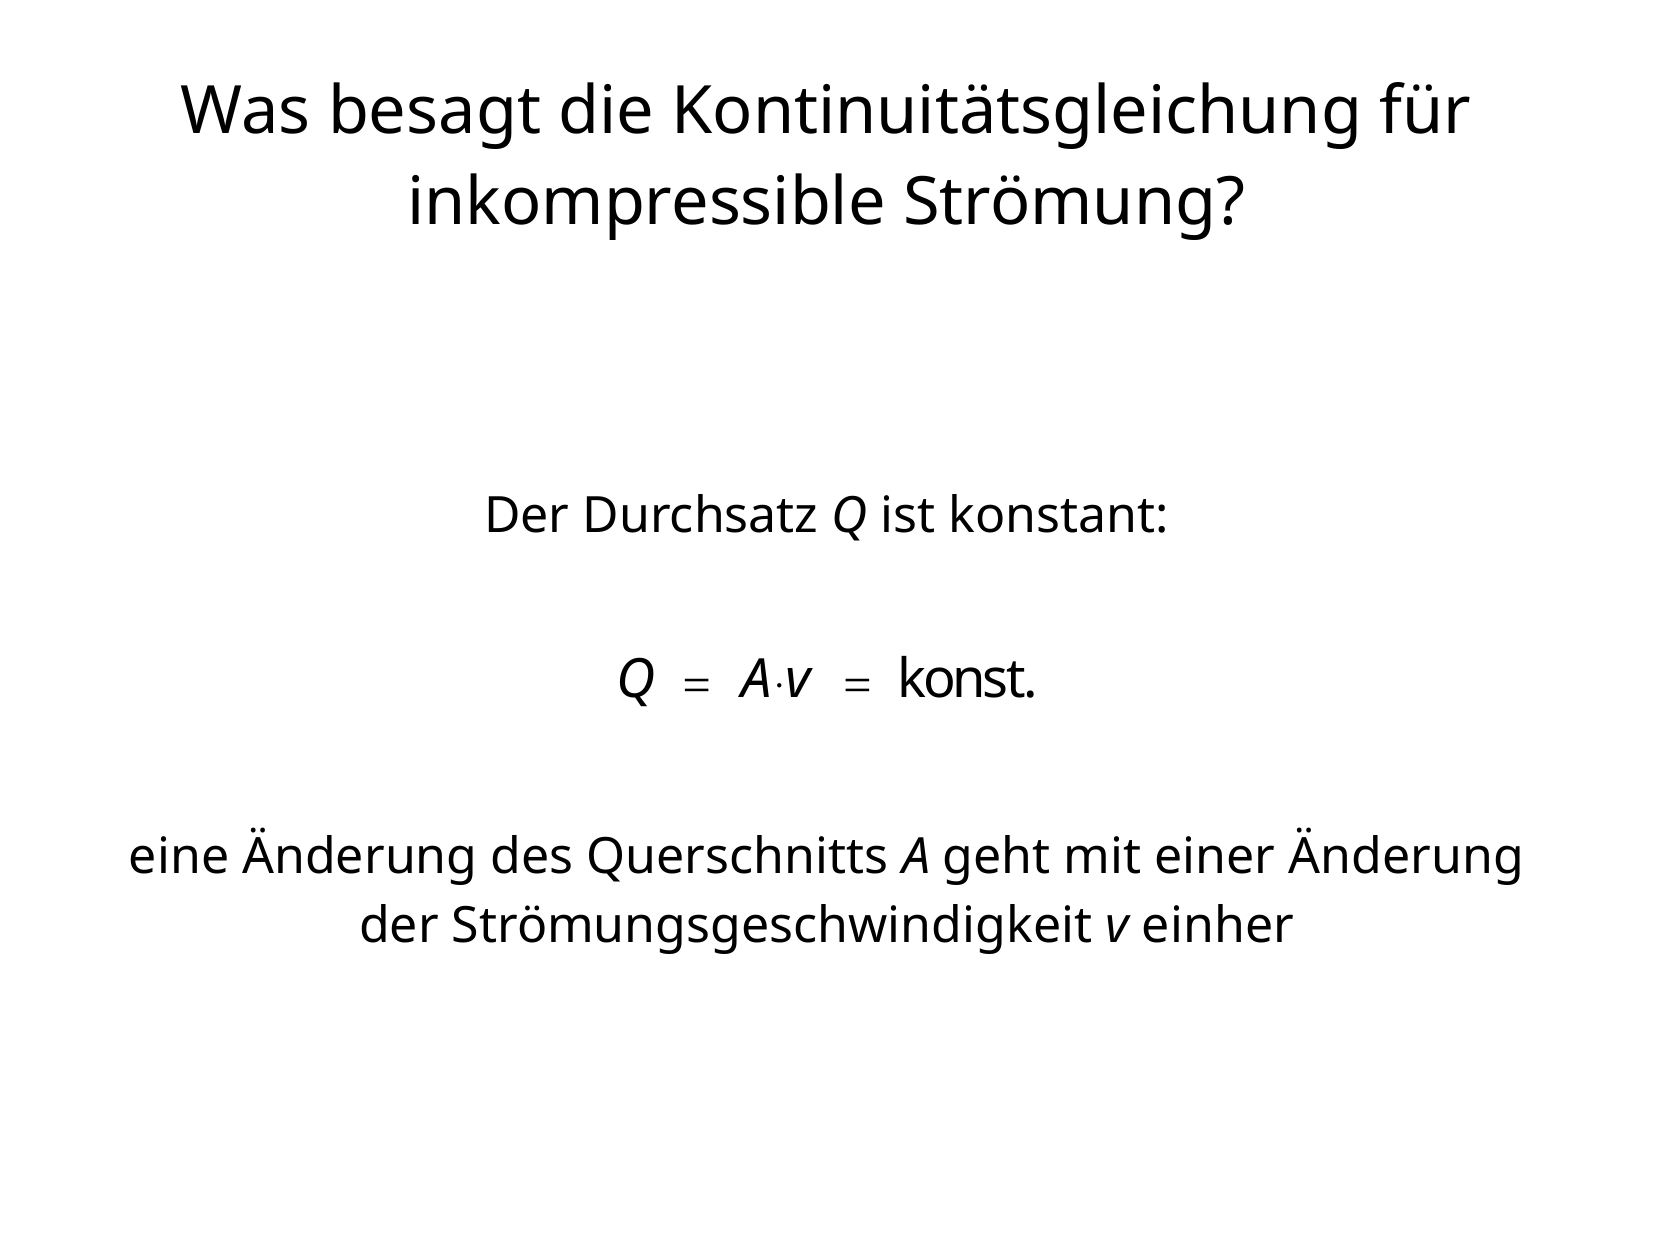

# Was besagt die Kontinuitätsgleichung für inkompressible Strömung?
Der Durchsatz Q ist konstant:
eine Änderung des Querschnitts A geht mit einer Änderung der Strömungsgeschwindigkeit v einher